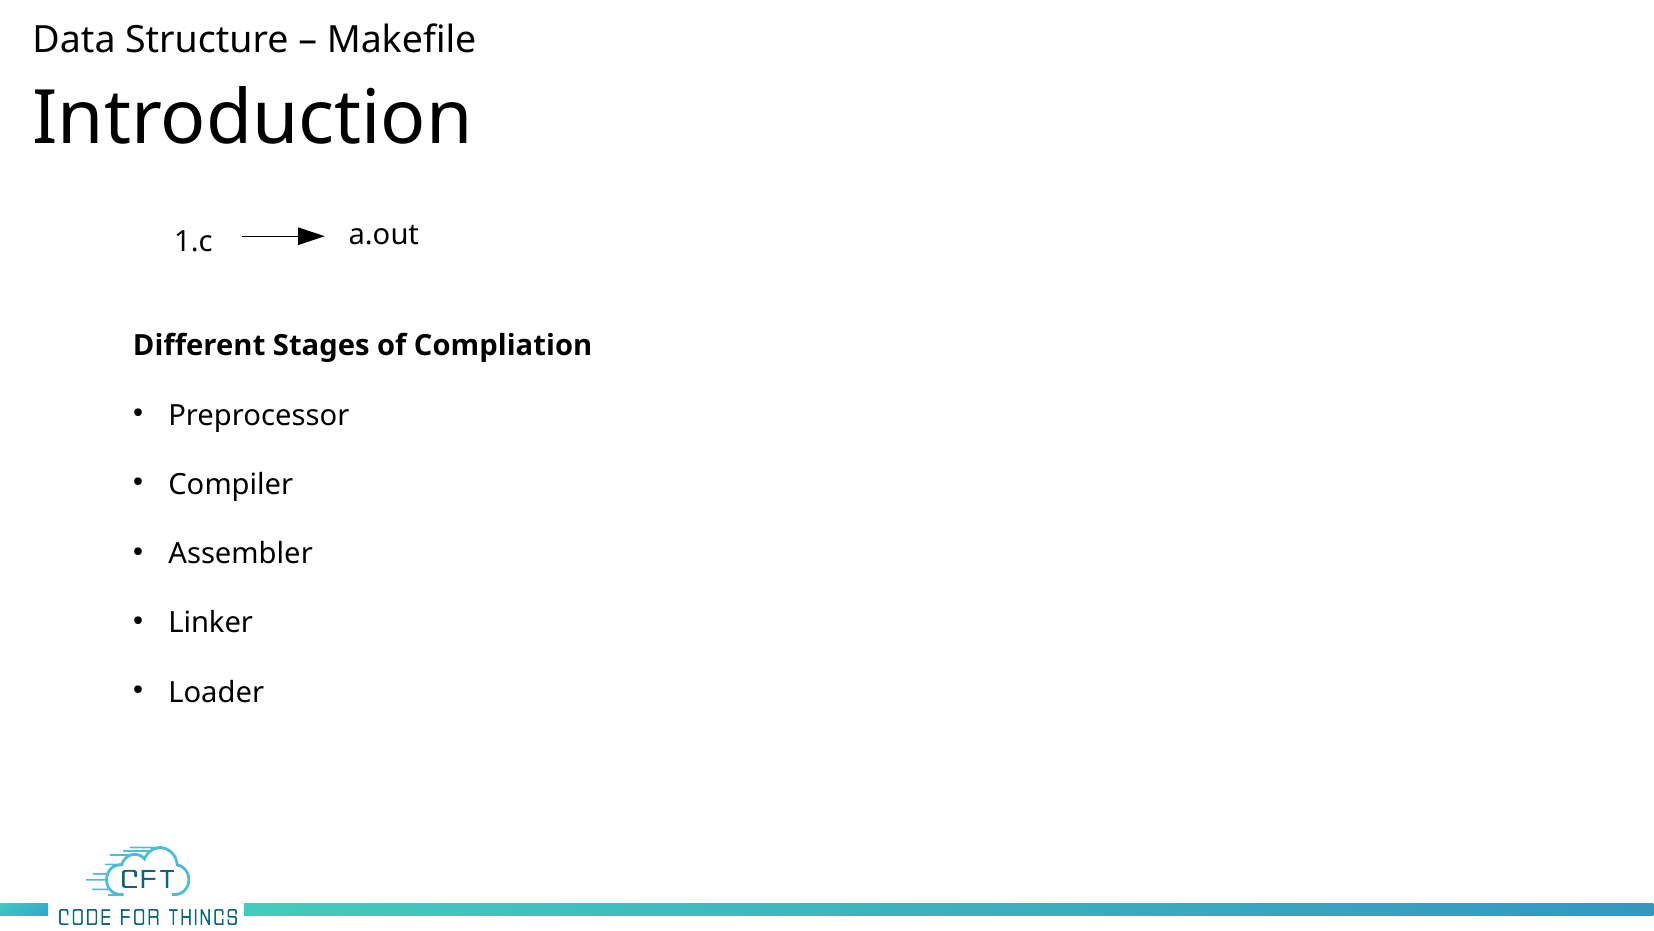

# Data Structure – Makefile Introduction
a.out
1.c
Different Stages of Compliation
Preprocessor
Compiler
Assembler
Linker
Loader